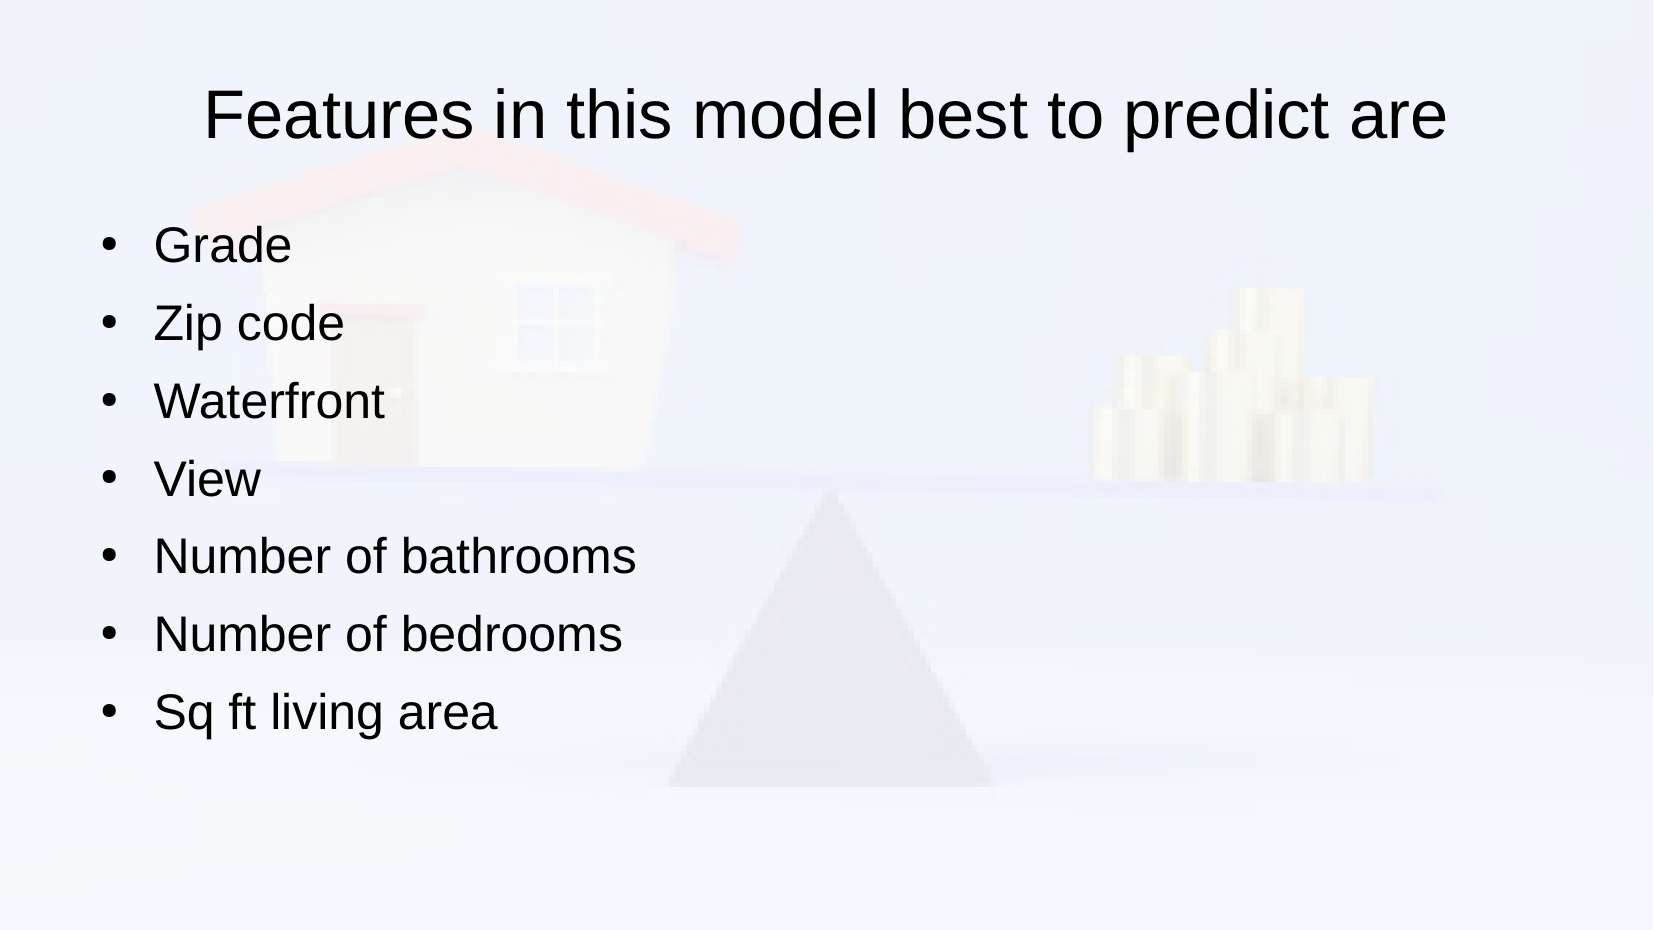

# Features in this model best to predict are
Grade
Zip code
Waterfront
View
Number of bathrooms
Number of bedrooms
Sq ft living area